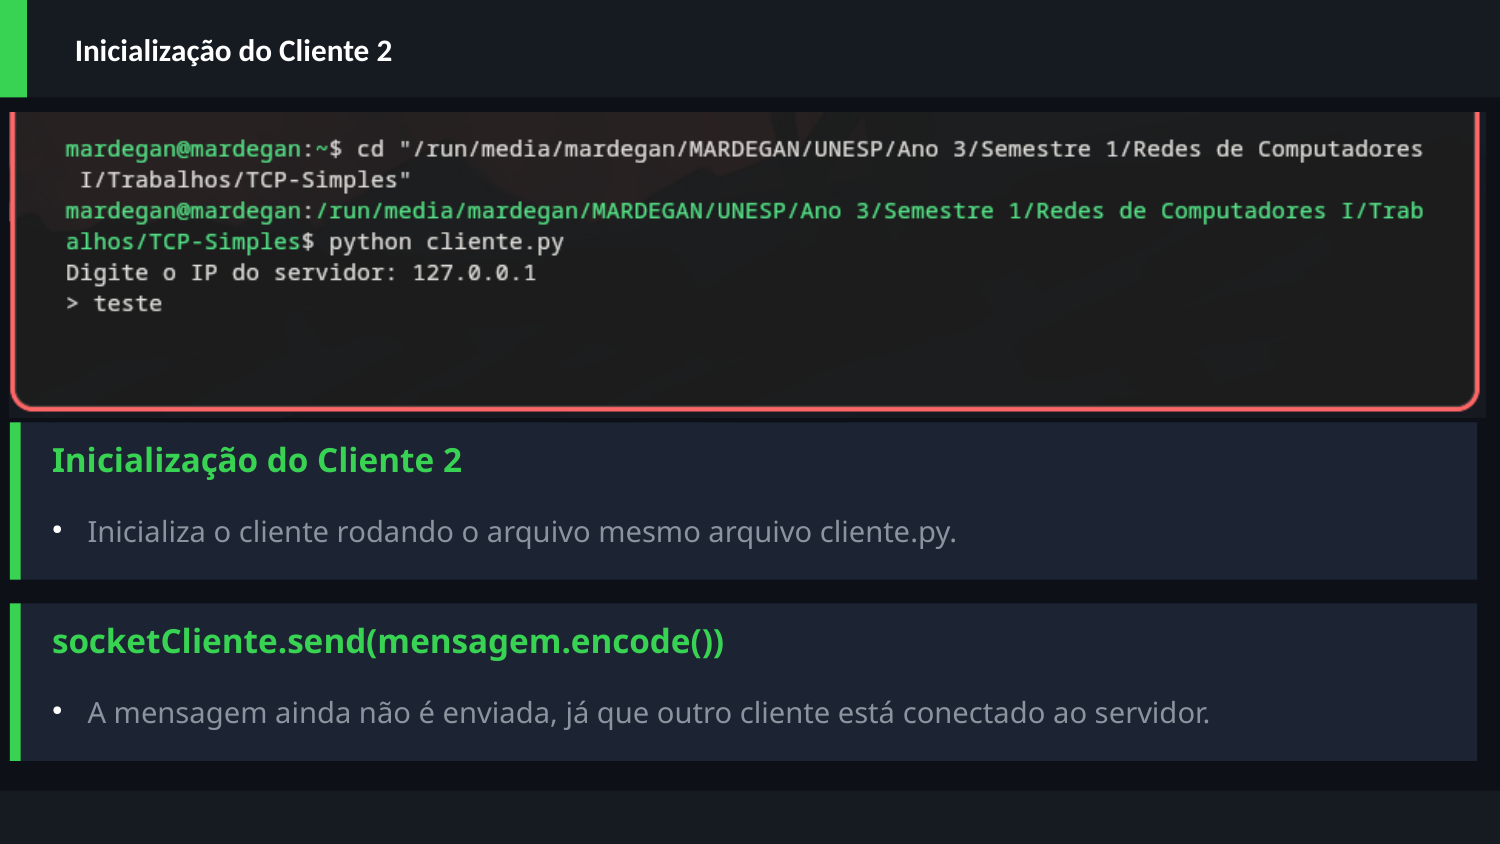

Inicialização do Cliente 2
Inicialização do Cliente 2
Inicializa o cliente rodando o arquivo mesmo arquivo cliente.py.
socketCliente.send(mensagem.encode())
A mensagem ainda não é enviada, já que outro cliente está conectado ao servidor.